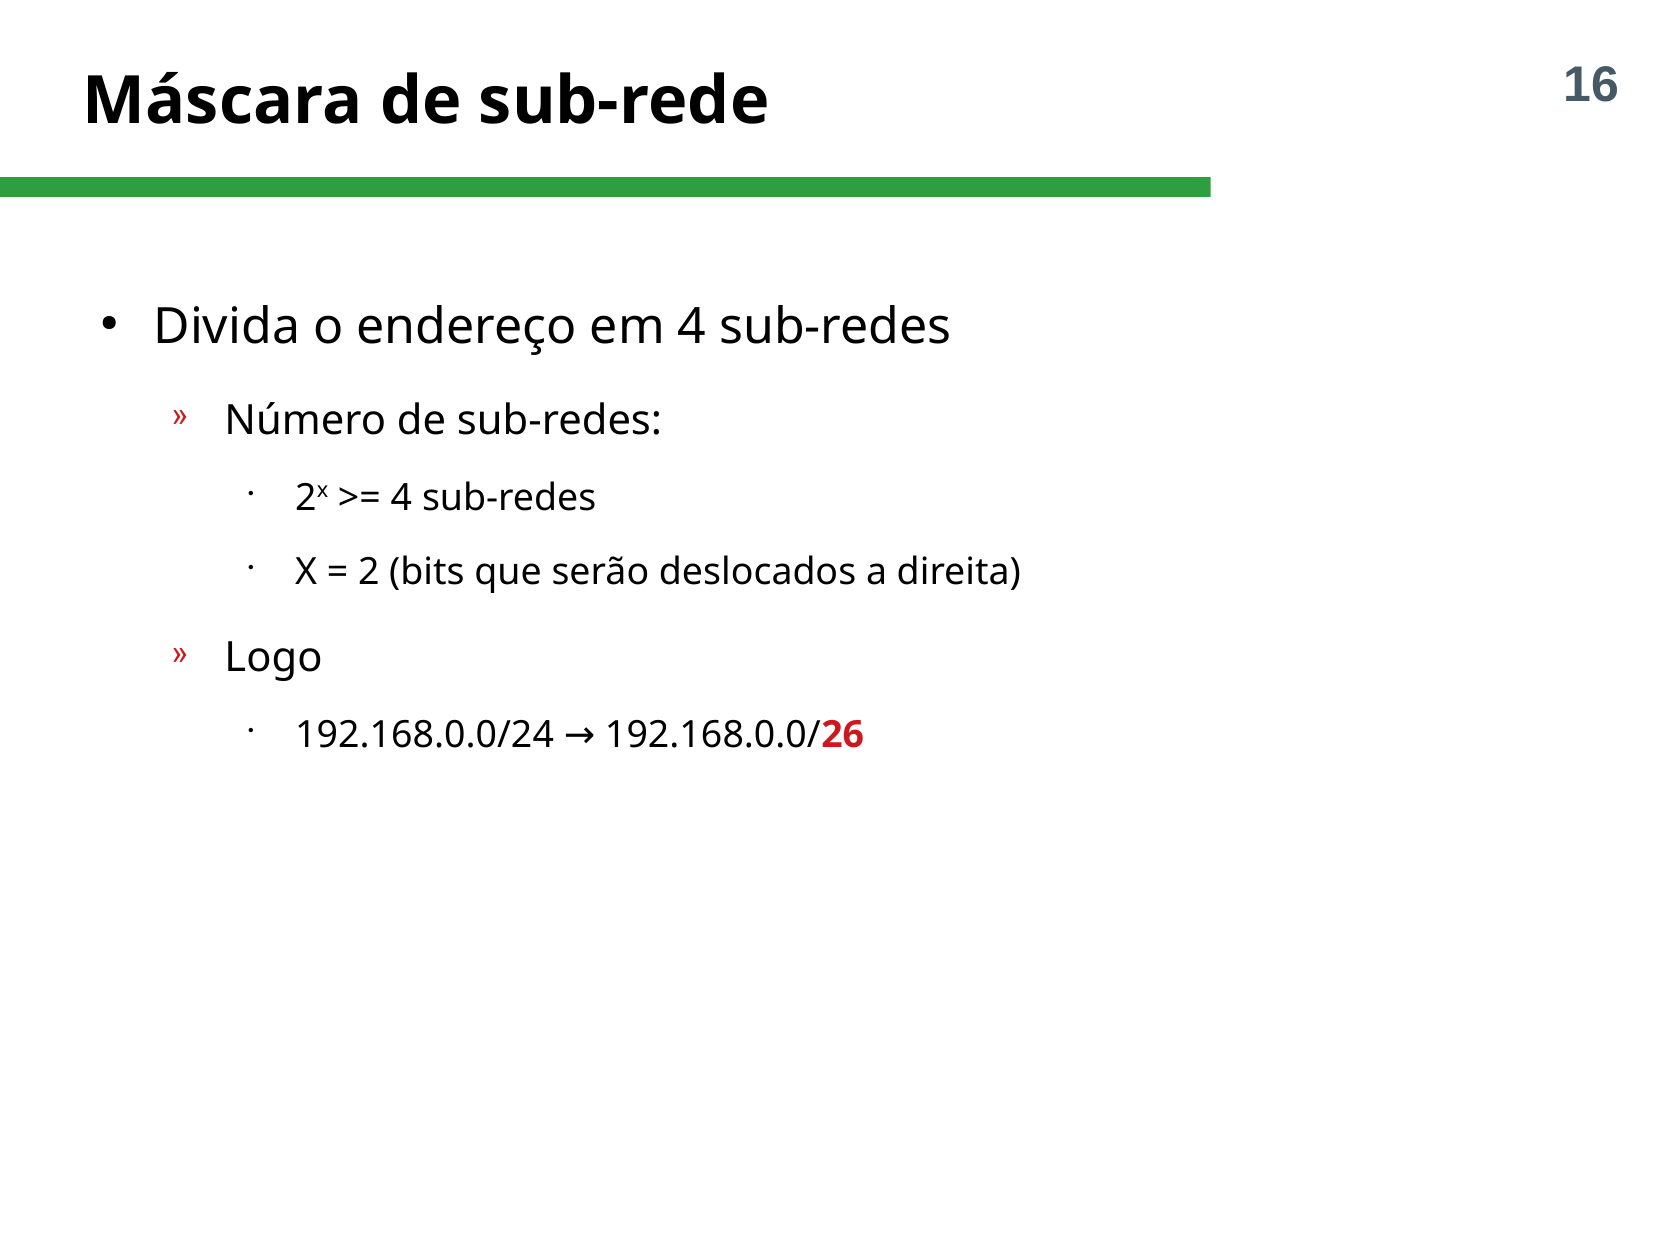

# Máscara de sub-rede
Divida o endereço em 4 sub-redes
Número de sub-redes:
2x >= 4 sub-redes
X = 2 (bits que serão deslocados a direita)
Logo
192.168.0.0/24 → 192.168.0.0/26